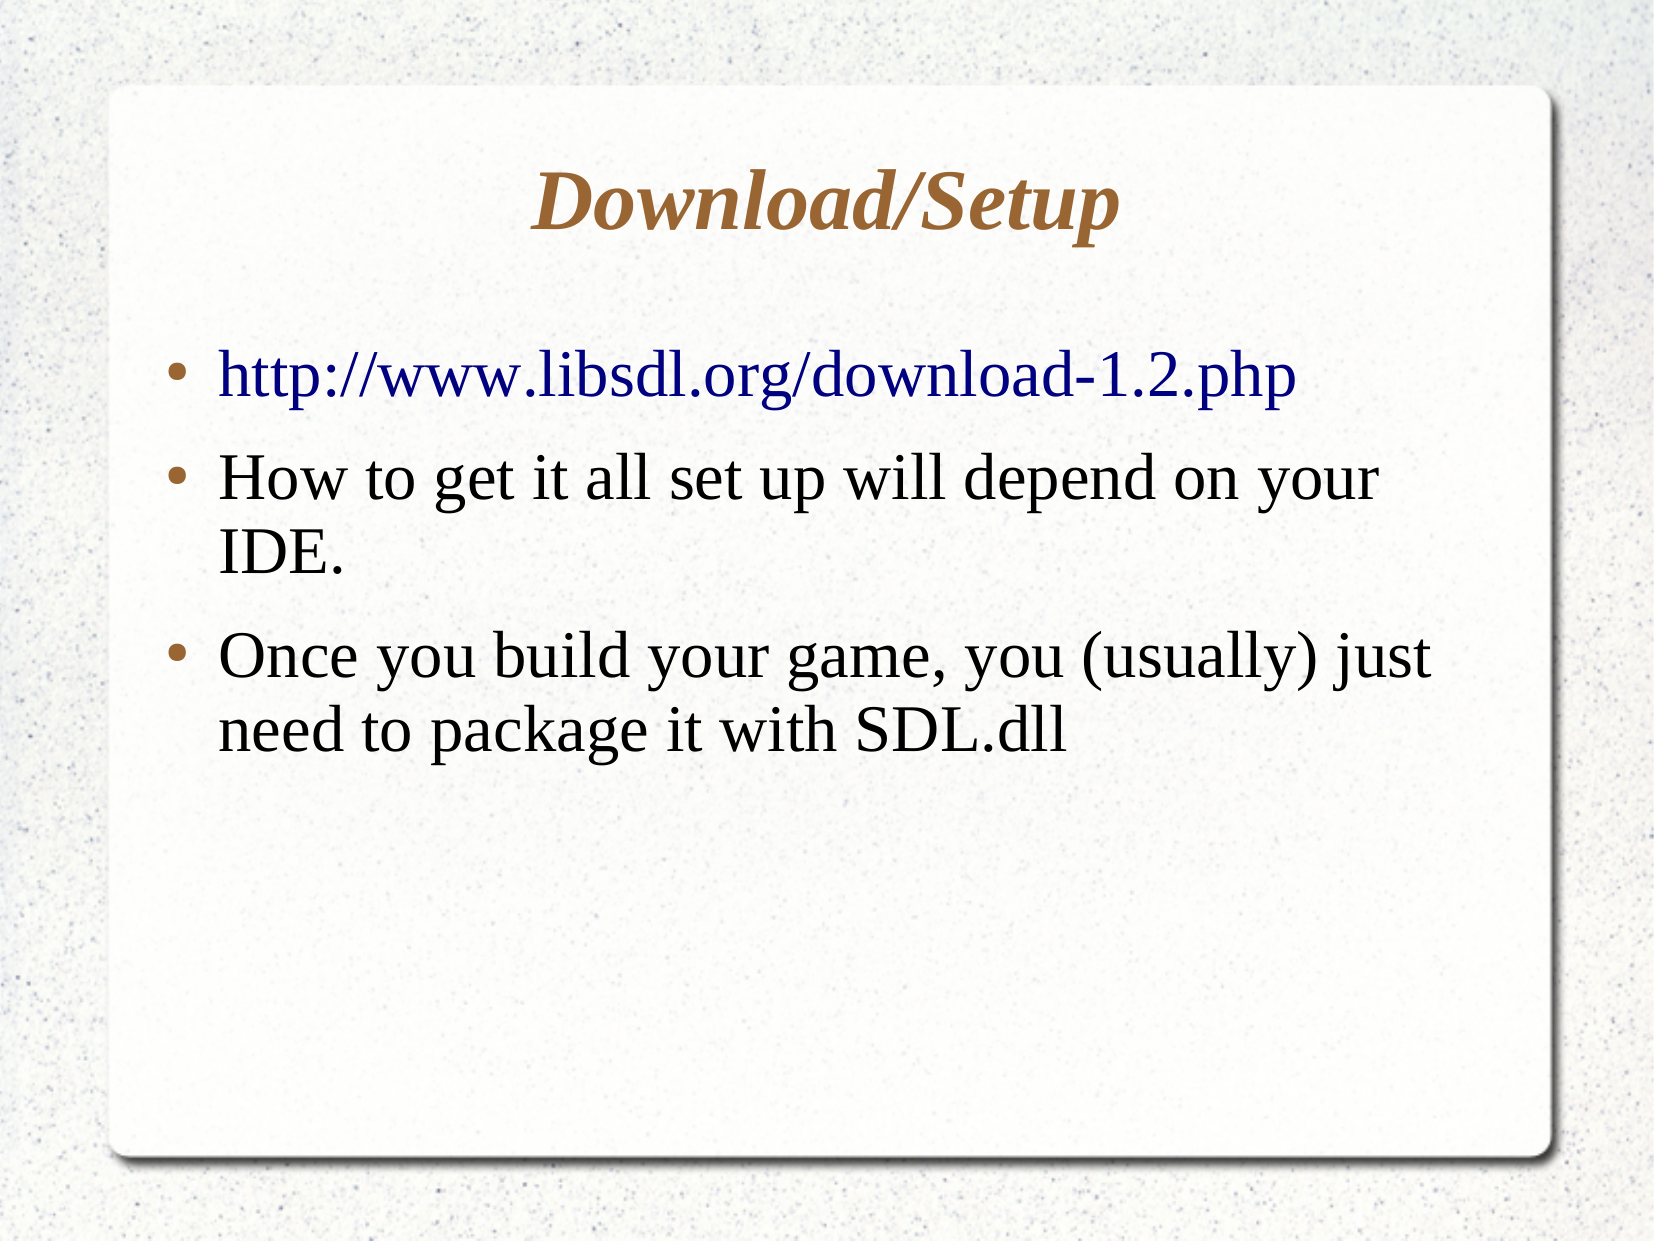

# Download/Setup
http://www.libsdl.org/download-1.2.php
How to get it all set up will depend on your IDE.
Once you build your game, you (usually) just need to package it with SDL.dll